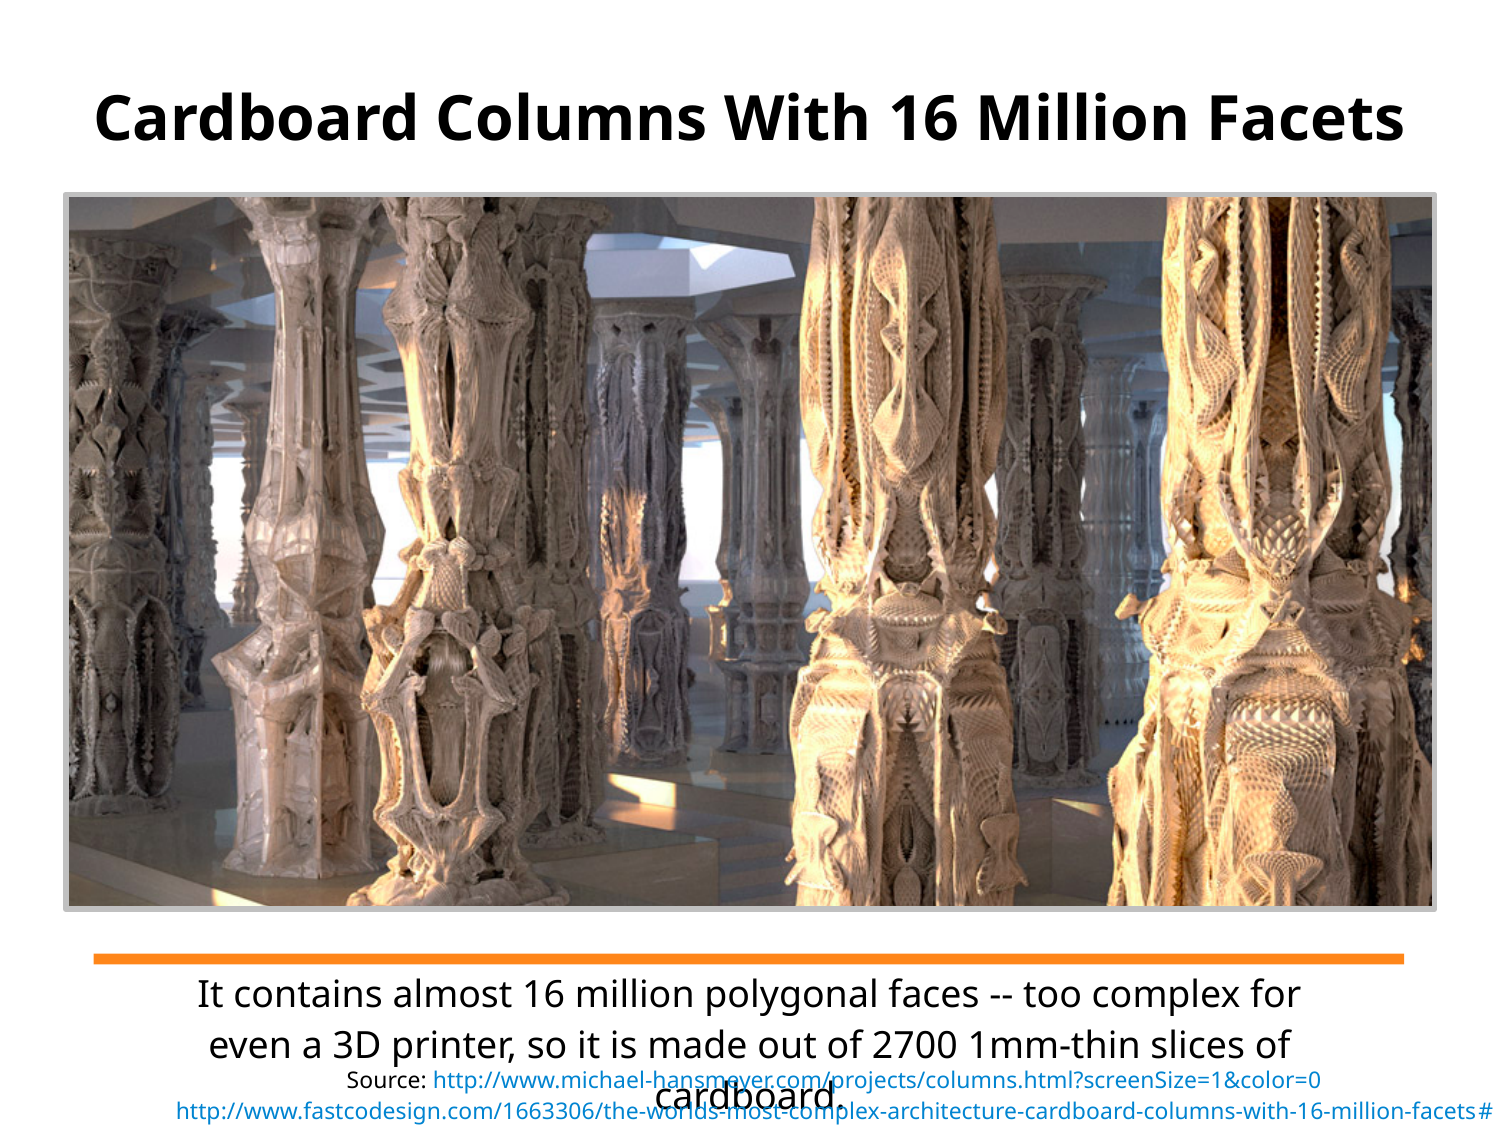

# Cardboard Columns With 16 Million Facets
It contains almost 16 million polygonal faces -- too complex for even a 3D printer, so it is made out of 2700 1mm-thin slices of cardboard.
Source: http://www.michael-hansmeyer.com/projects/columns.html?screenSize=1&color=0
http://www.fastcodesign.com/1663306/the-worlds-most-complex-architecture-cardboard-columns-with-16-million-facets#